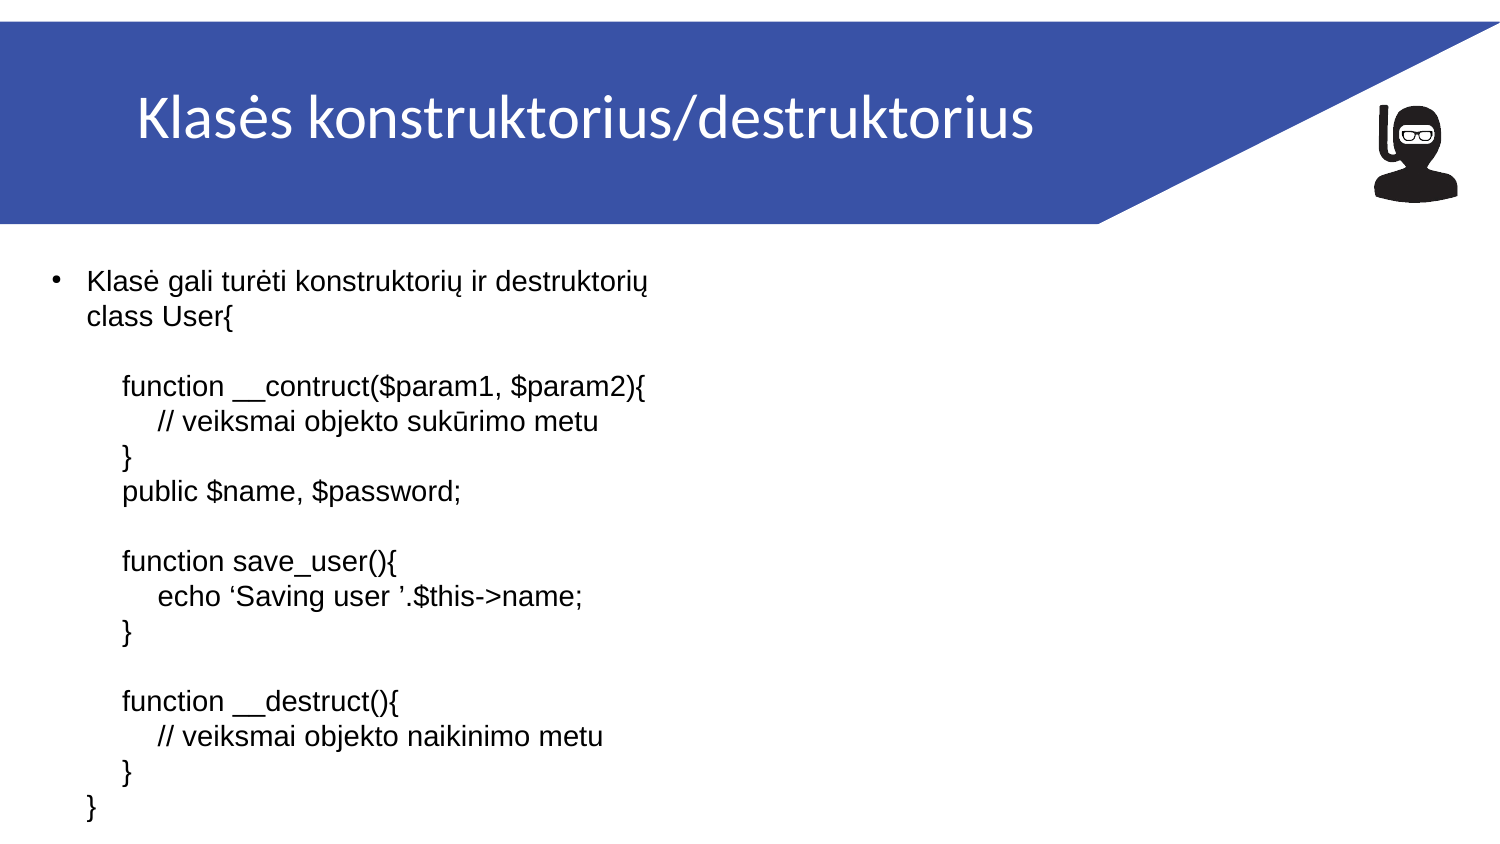

# Klasės konstruktorius/destruktorius
Klasė gali turėti konstruktorių ir destruktorių
class User{
function __contruct($param1, $param2){
// veiksmai objekto sukūrimo metu
}
public $name, $password;
function save_user(){
echo ‘Saving user ’.$this->name;
}
function __destruct(){
// veiksmai objekto naikinimo metu
}
}